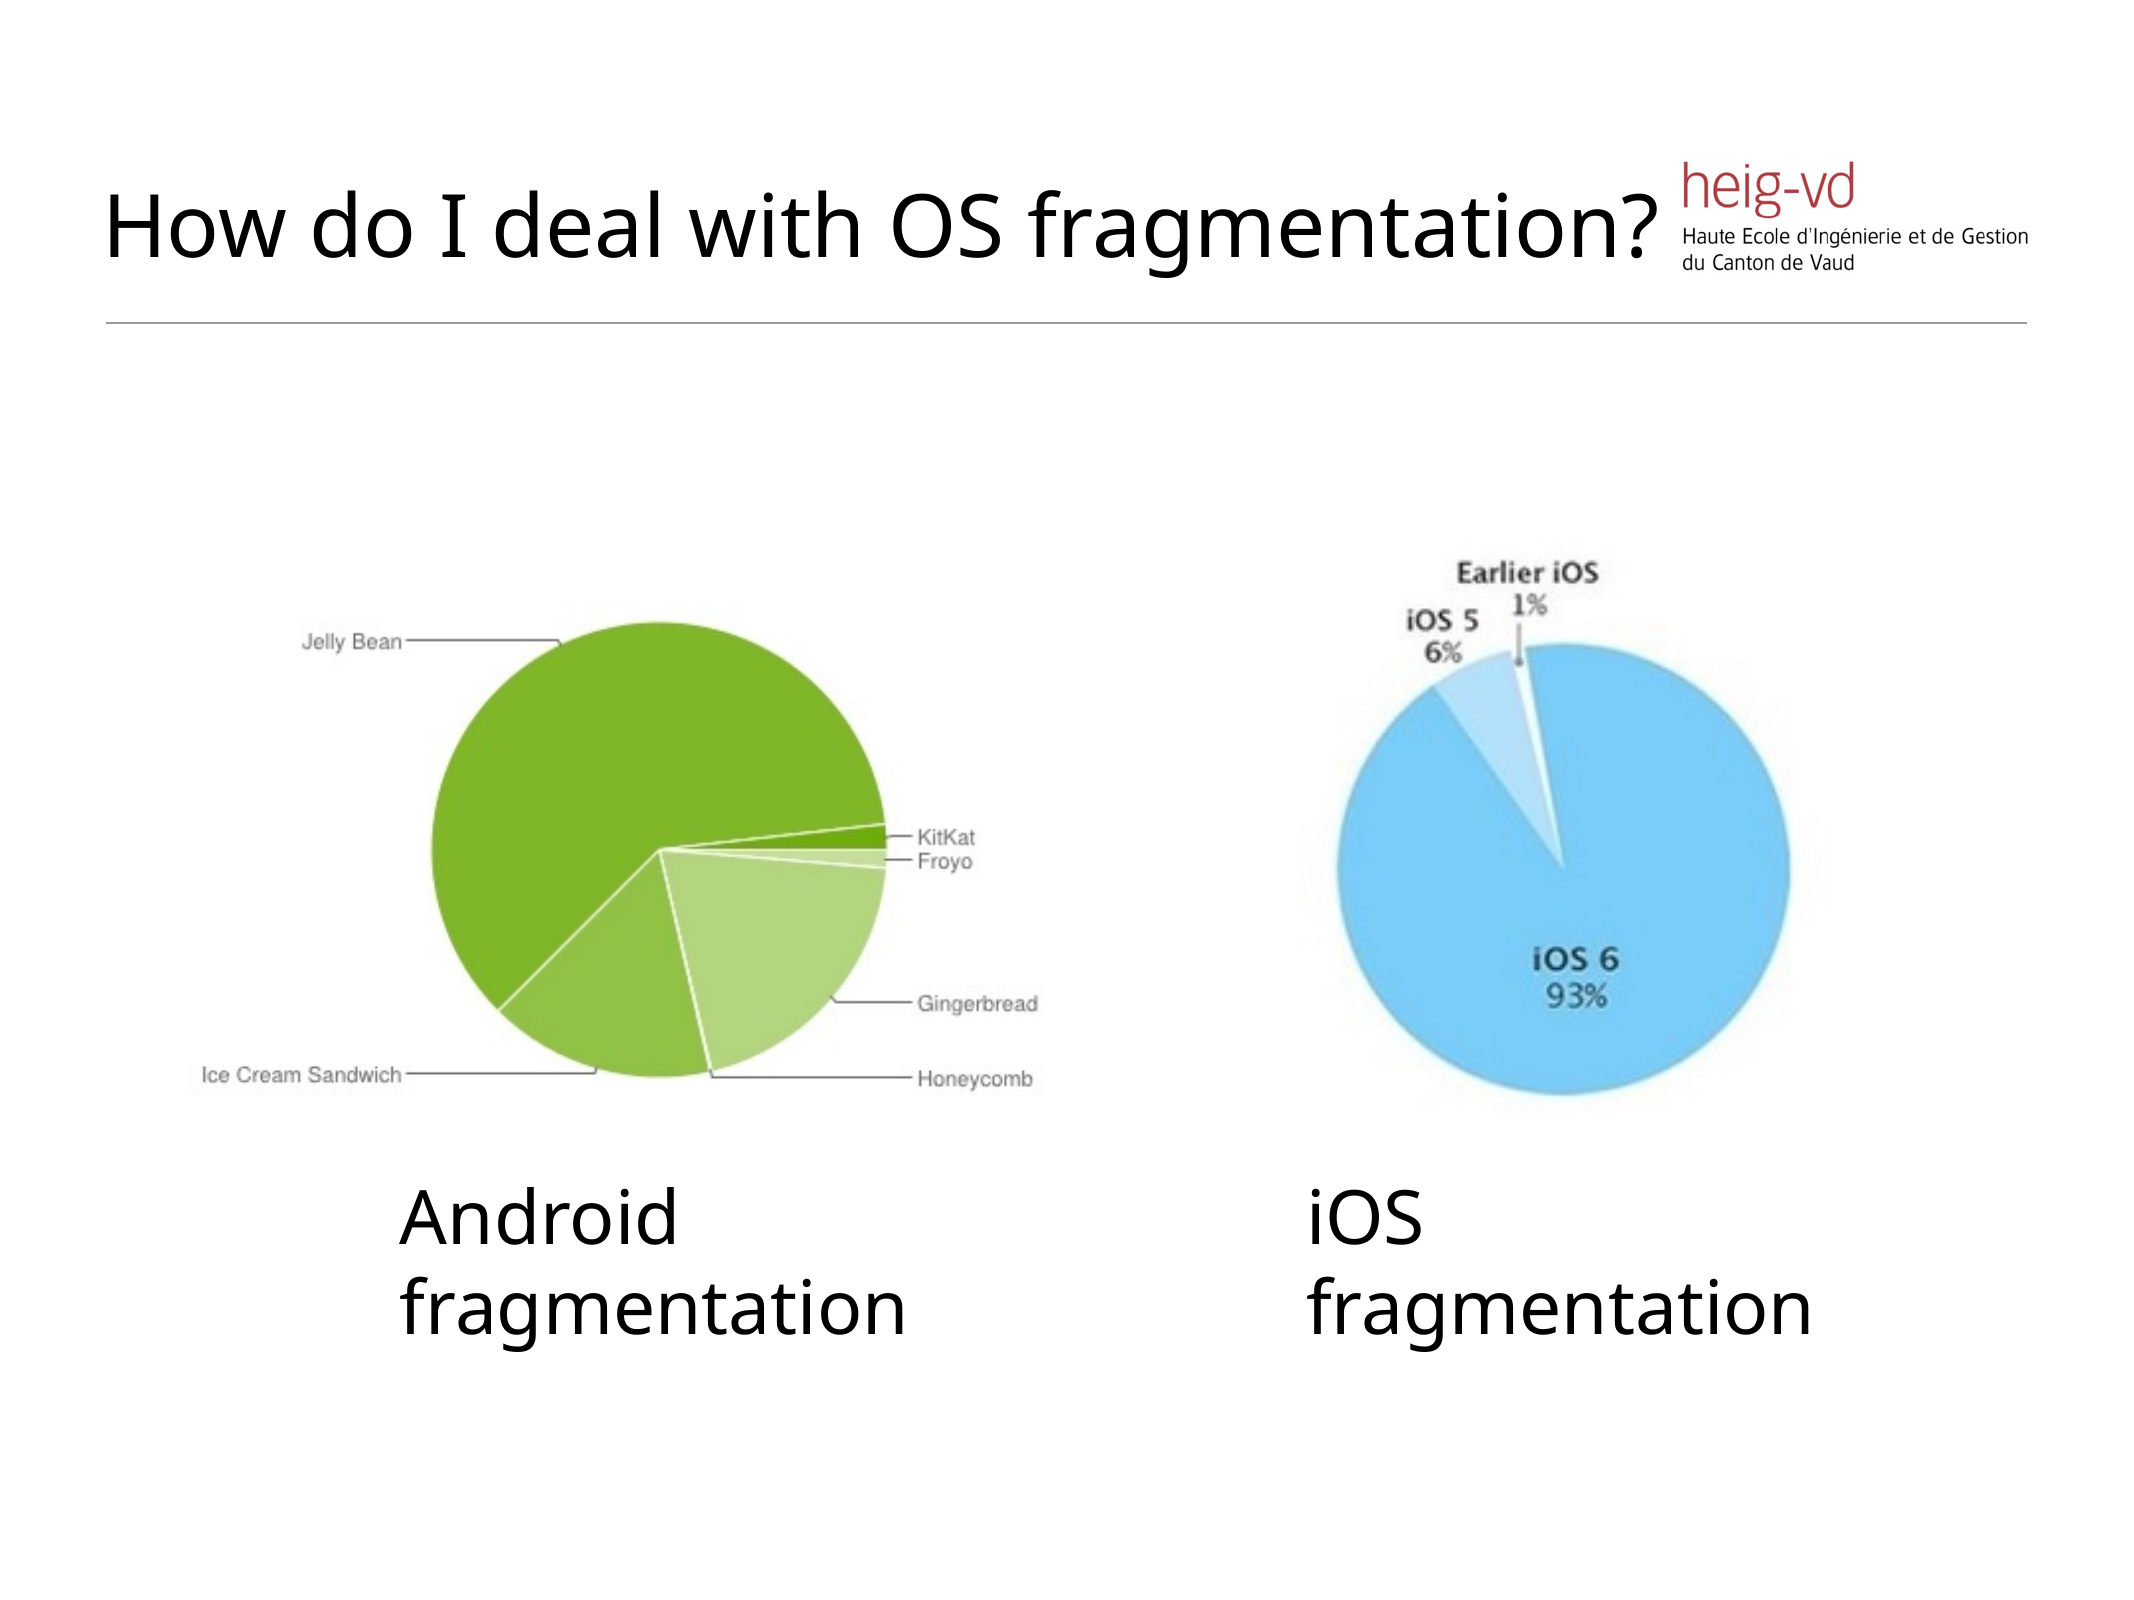

# How do I deal with OS fragmentation?
Android
fragmentation
iOS
fragmentation